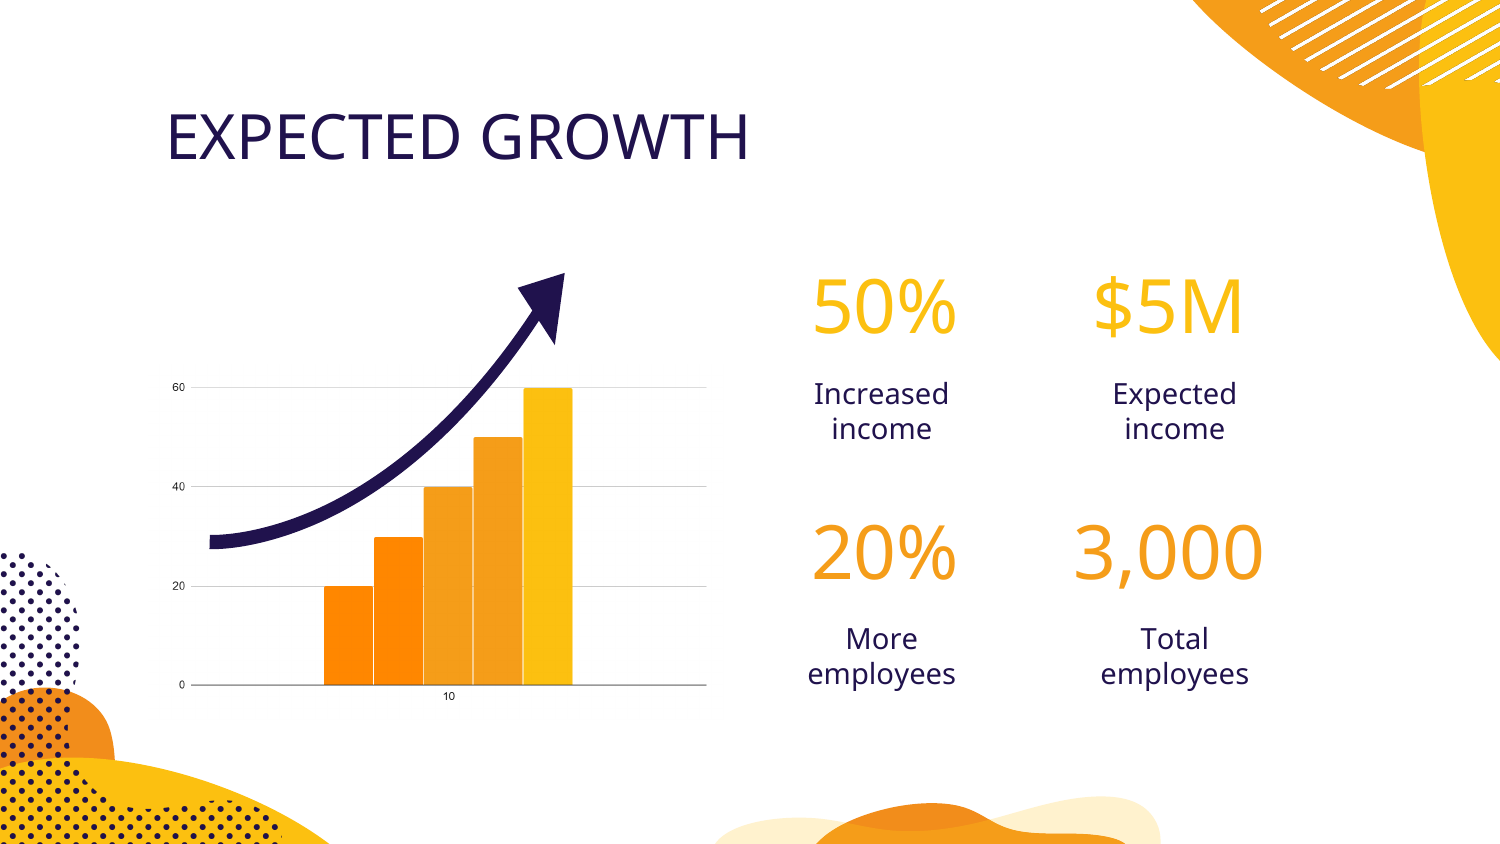

# EXPECTED GROWTH
50%
$5M
Increased income
Expected income
20%
3,000
More employees
Total employees